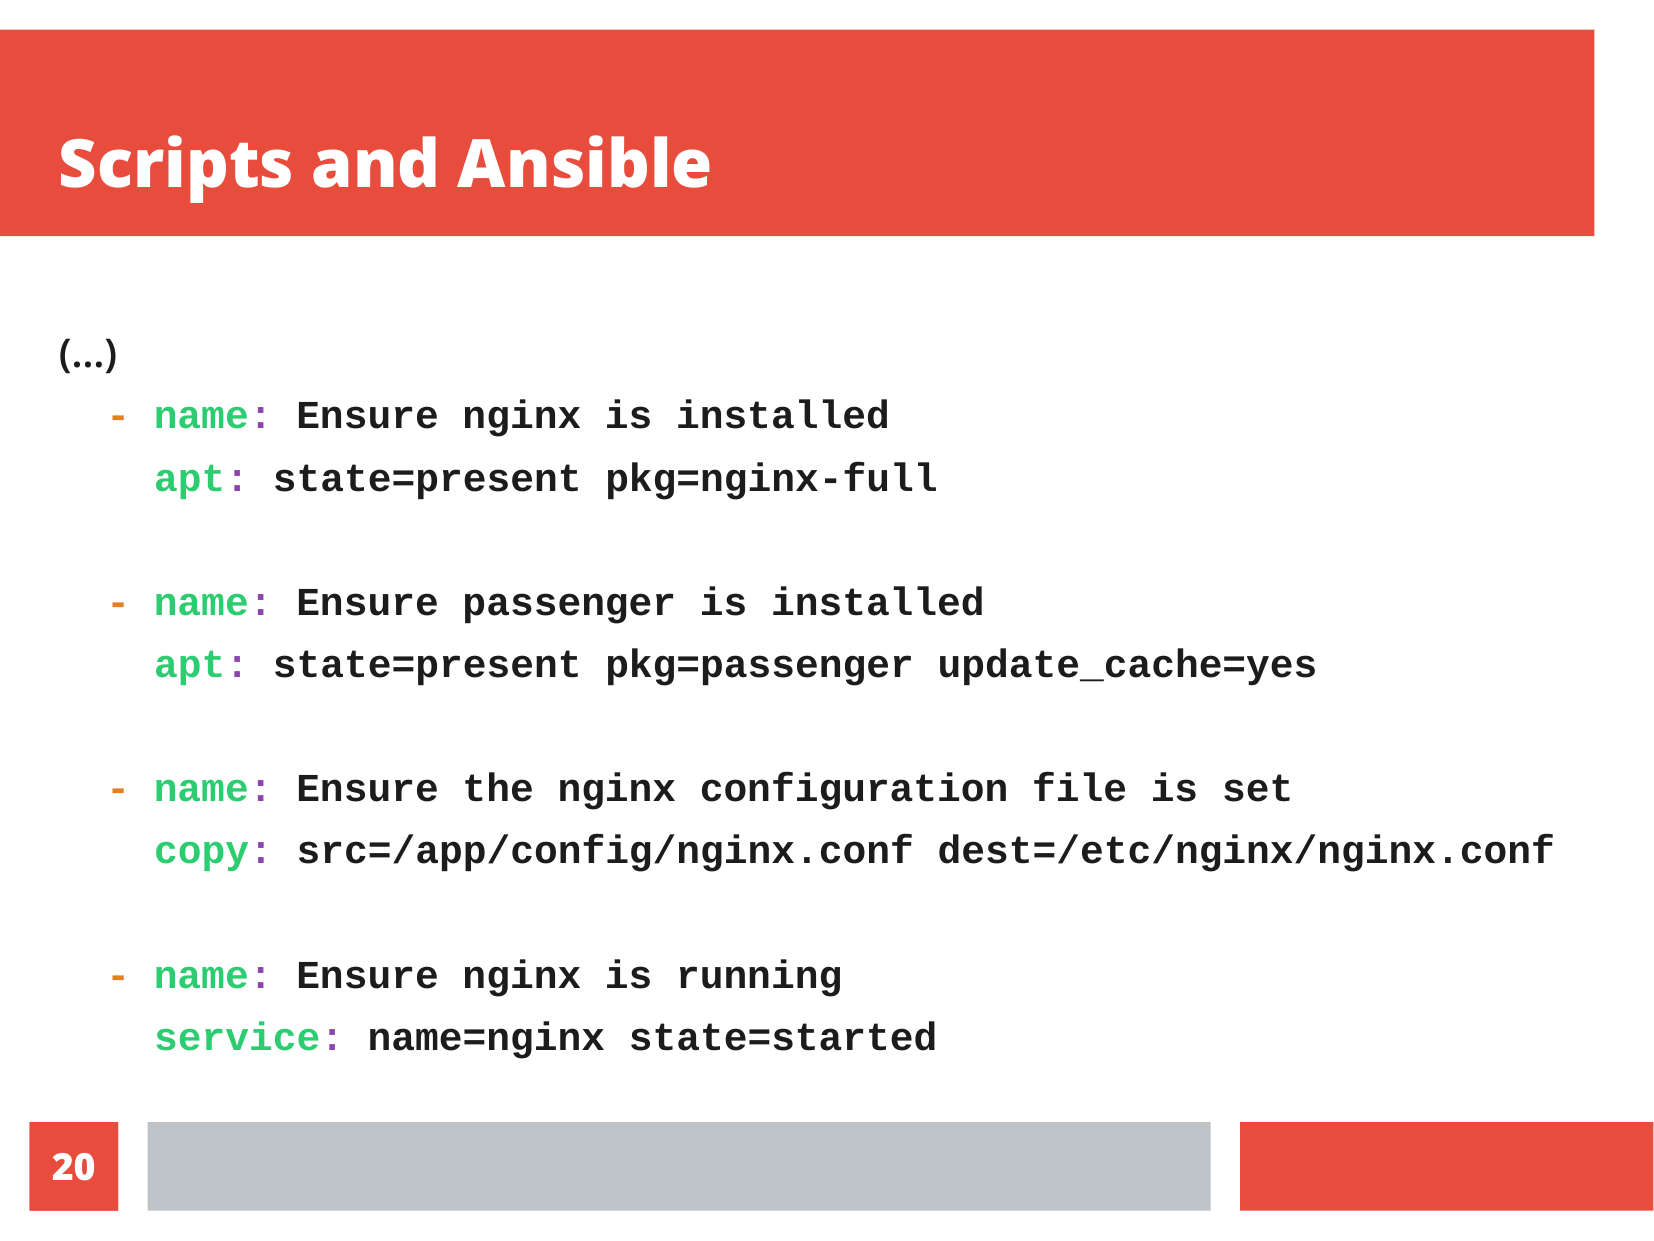

# Scripts and Ansible
(…)
 - name: Ensure nginx is installed
 apt: state=present pkg=nginx-full
 - name: Ensure passenger is installed
 apt: state=present pkg=passenger update_cache=yes
 - name: Ensure the nginx configuration file is set
 copy: src=/app/config/nginx.conf dest=/etc/nginx/nginx.conf
 - name: Ensure nginx is running
 service: name=nginx state=started
20